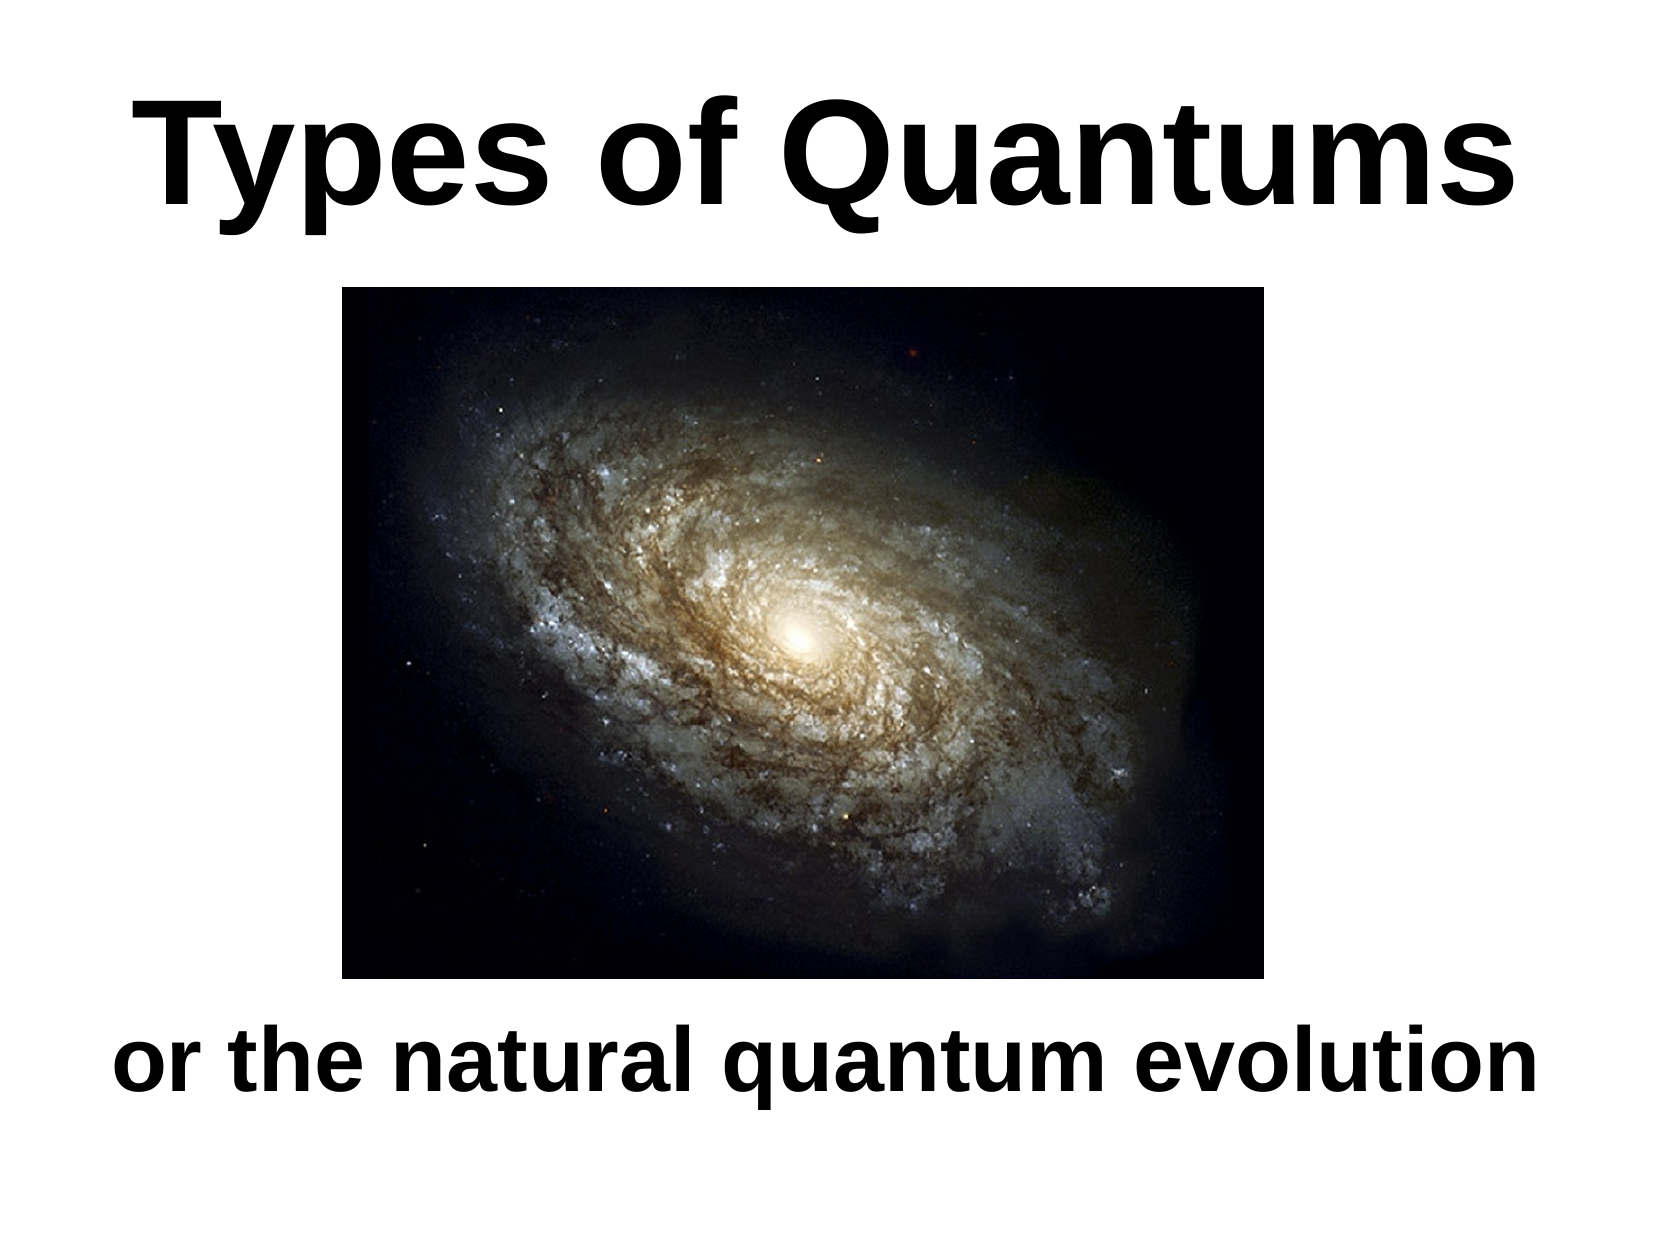

# Types of Quantums
or the natural quantum evolution